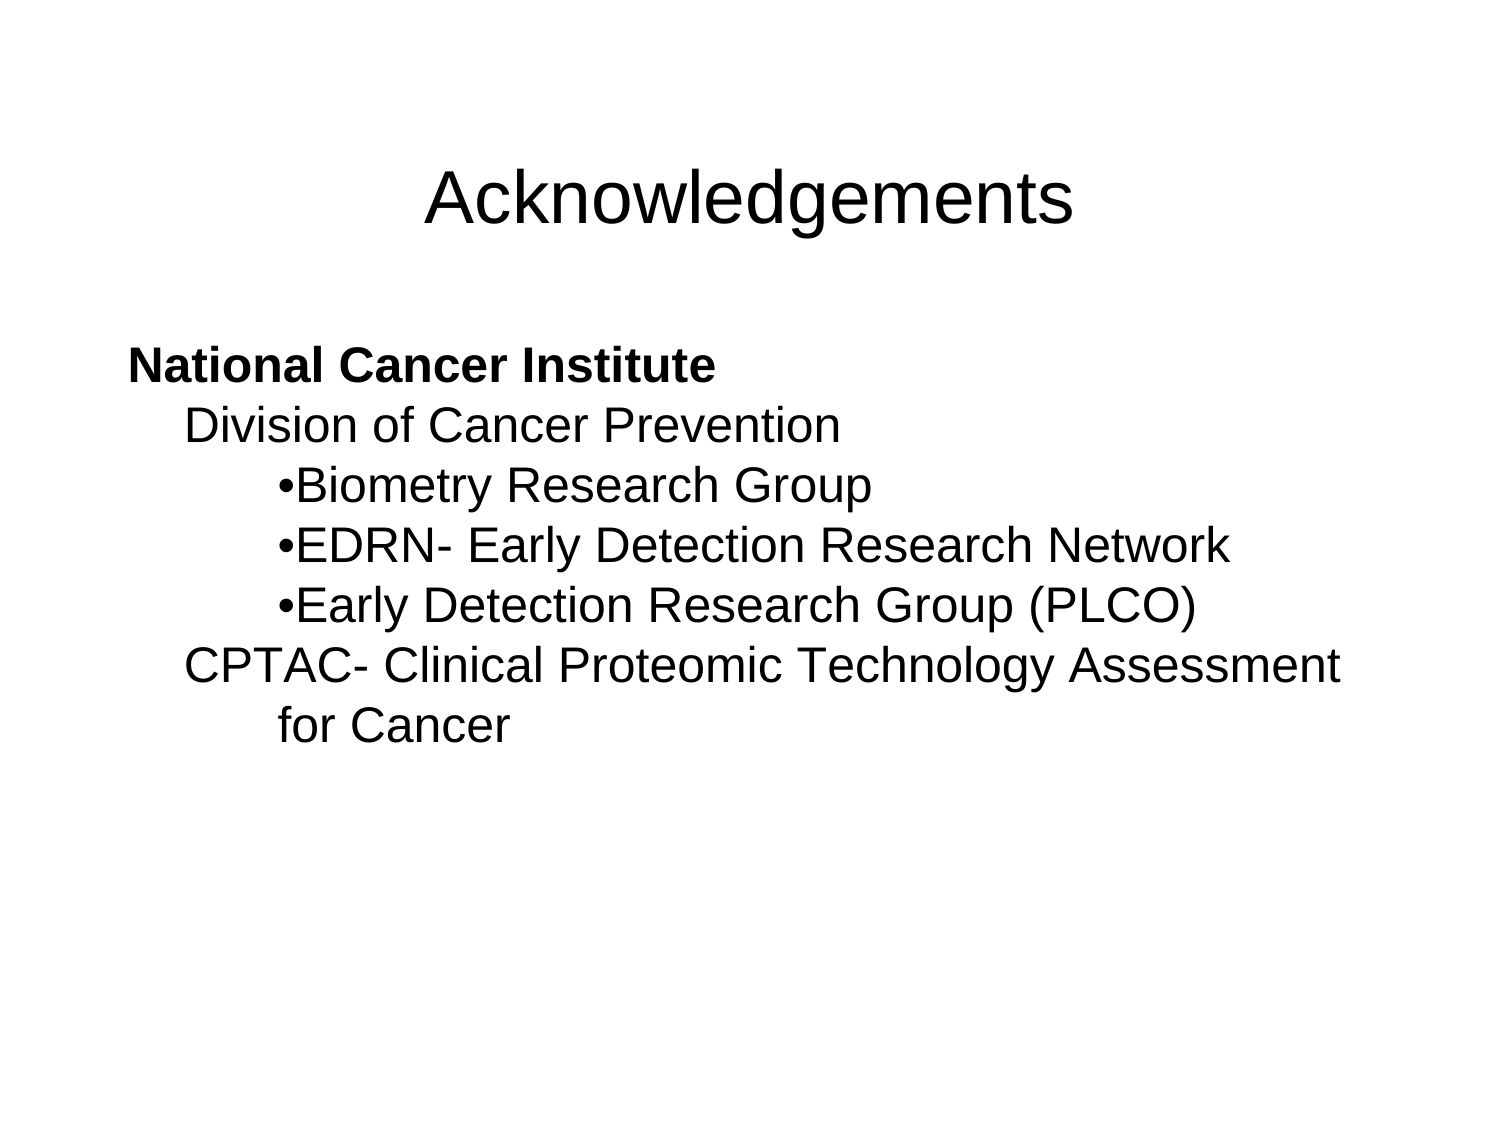

# Acknowledgements
National Cancer Institute
Division of Cancer Prevention
	•Biometry Research Group
	•EDRN- Early Detection Research Network
	•Early Detection Research Group (PLCO)
CPTAC- Clinical Proteomic Technology Assessment
	for Cancer